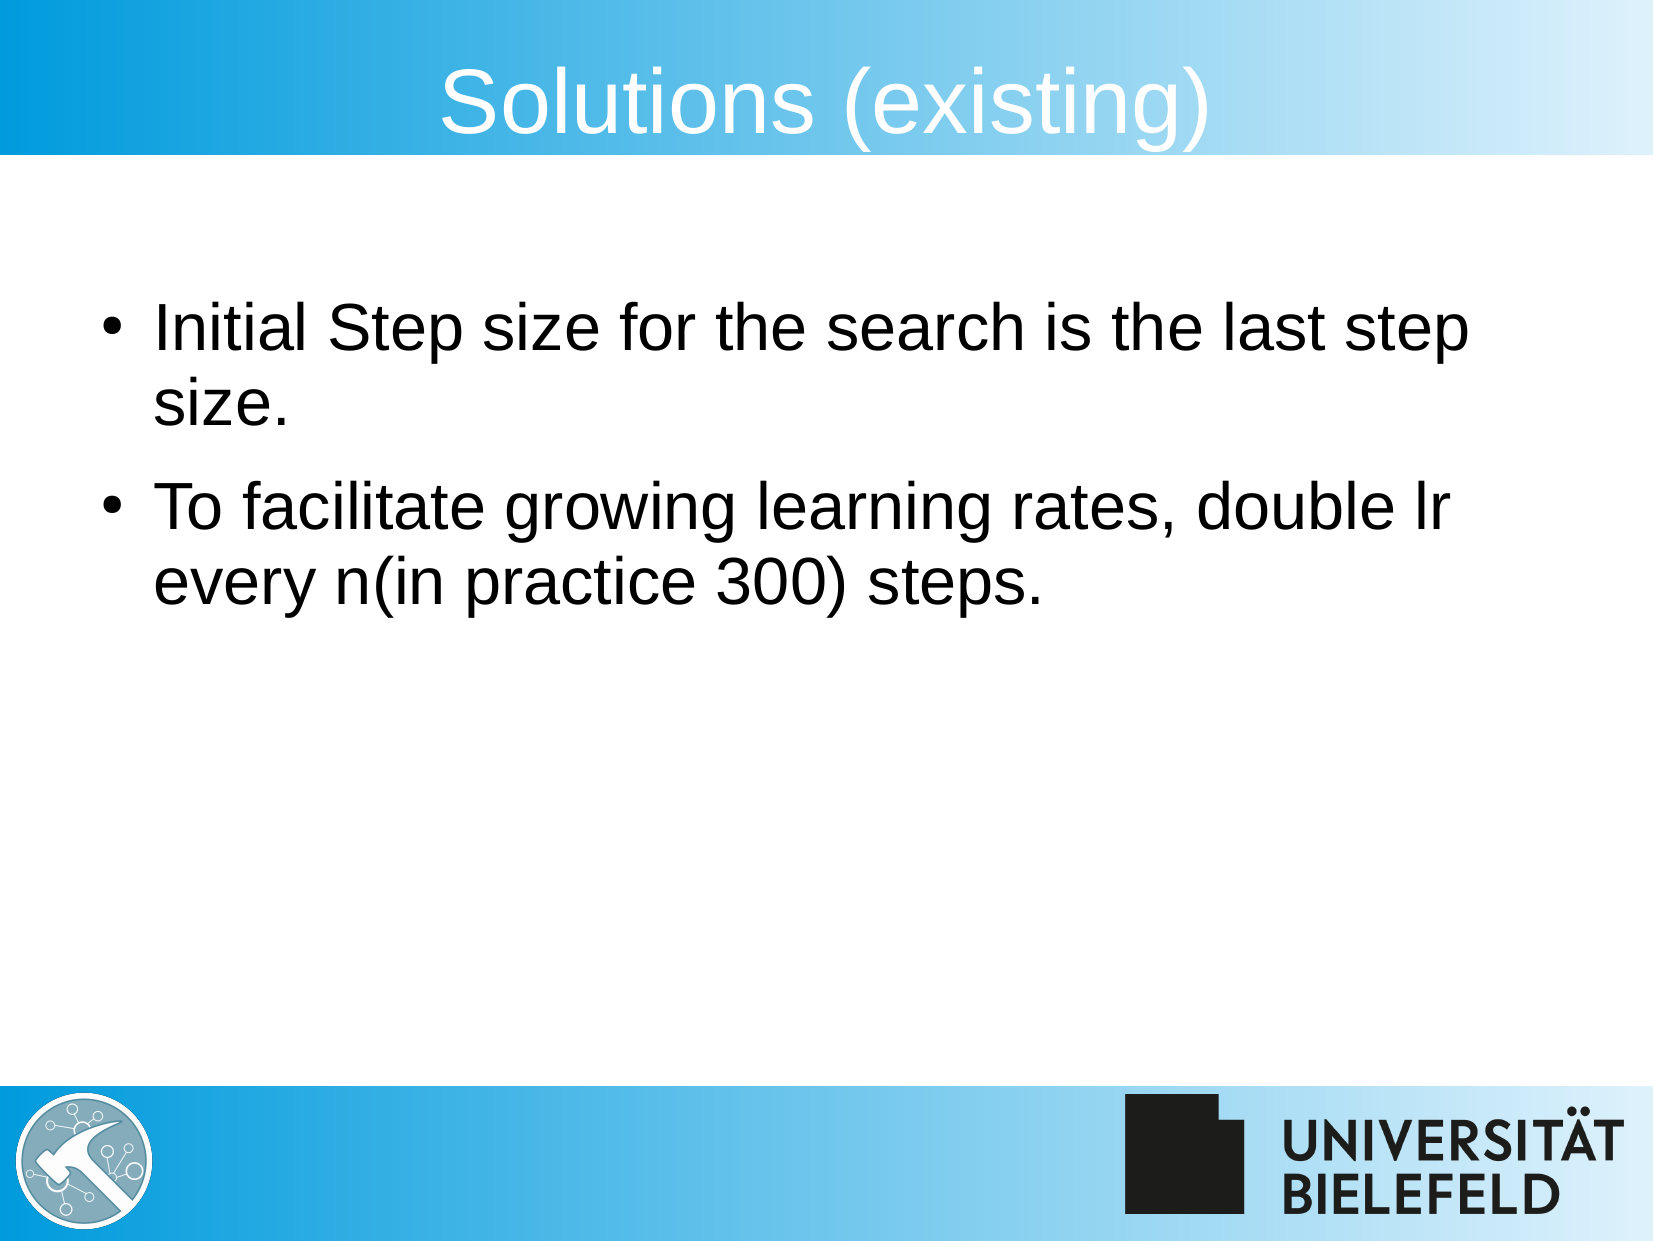

# Solutions (existing)
Initial Step size for the search is the last step size.
To facilitate growing learning rates, double lr every n(in practice 300) steps.